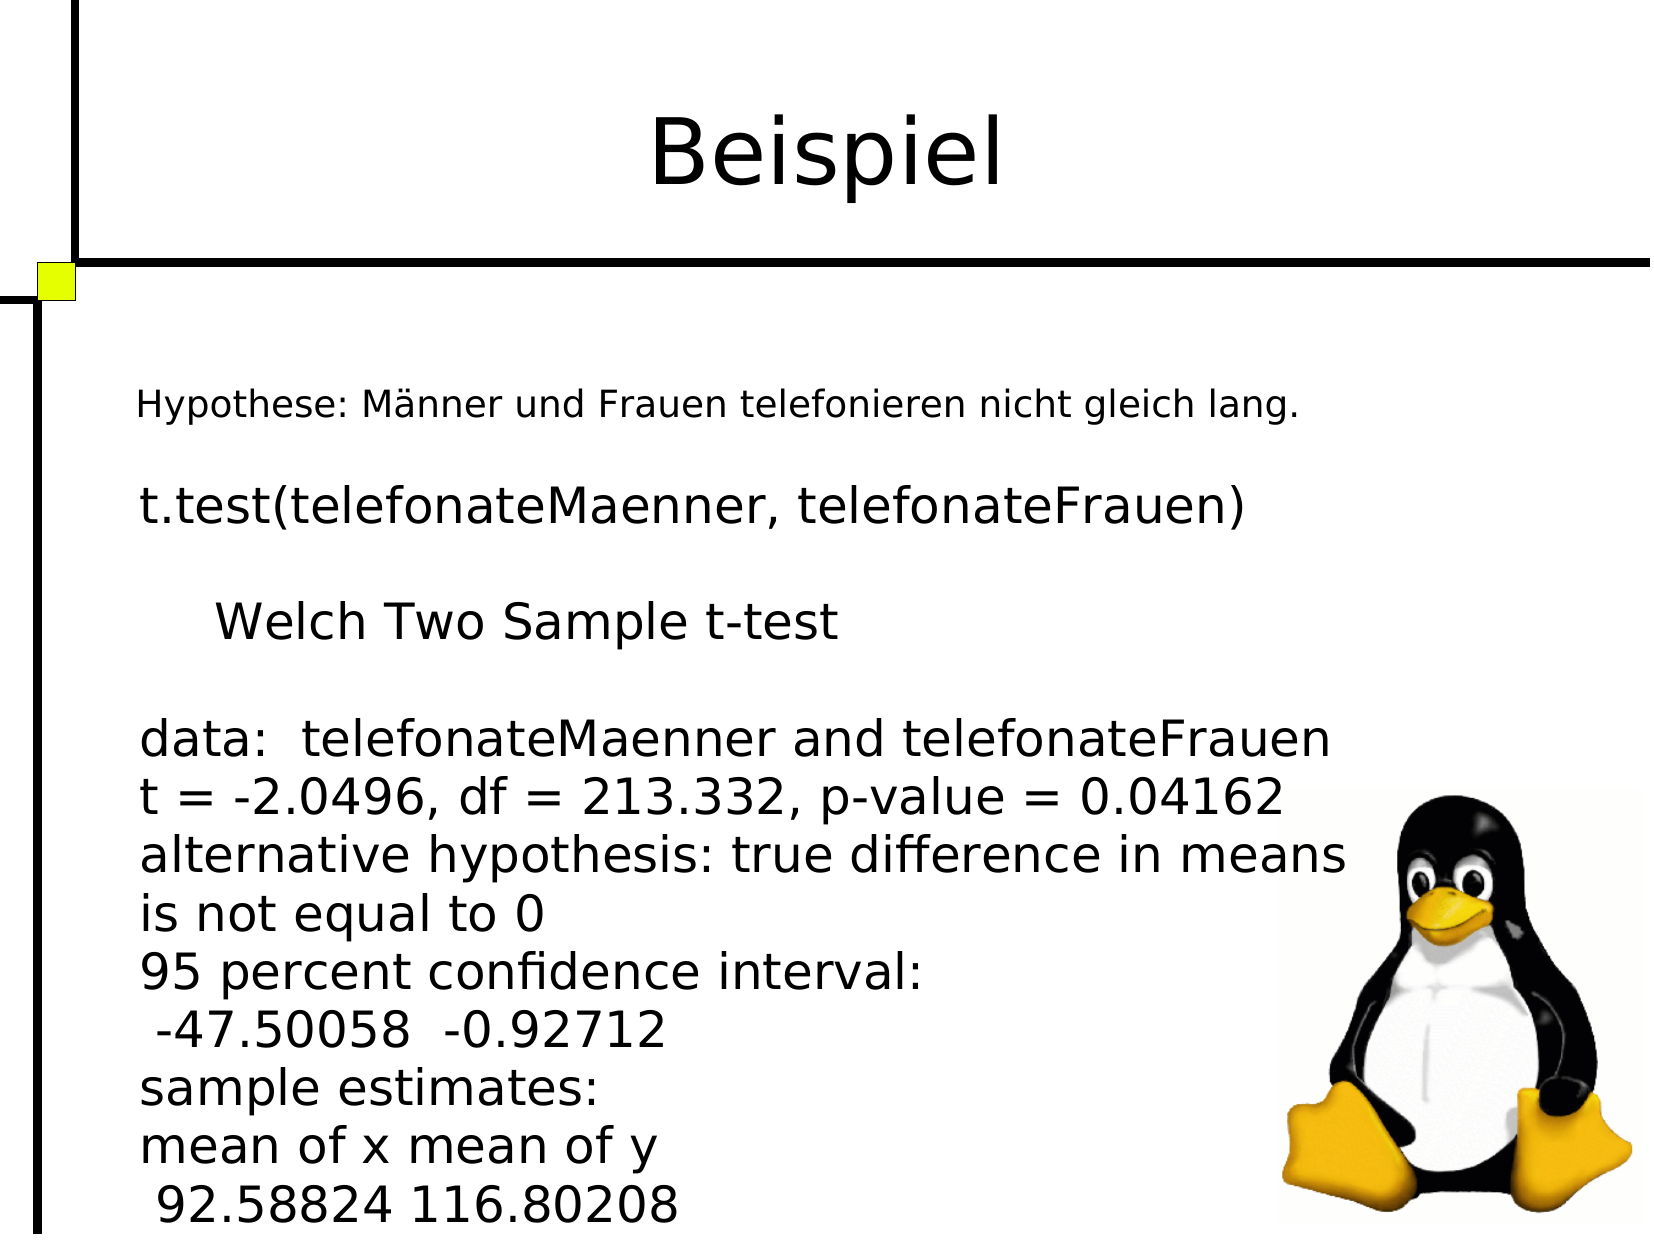

# Beispiel
Hypothese: Männer und Frauen telefonieren nicht gleich lang.
t.test(telefonateMaenner, telefonateFrauen)
	Welch Two Sample t-test
data: telefonateMaenner and telefonateFrauen
t = -2.0496, df = 213.332, p-value = 0.04162
alternative hypothesis: true difference in means is not equal to 0
95 percent confidence interval:
 -47.50058 -0.92712
sample estimates:
mean of x mean of y
 92.58824 116.80208